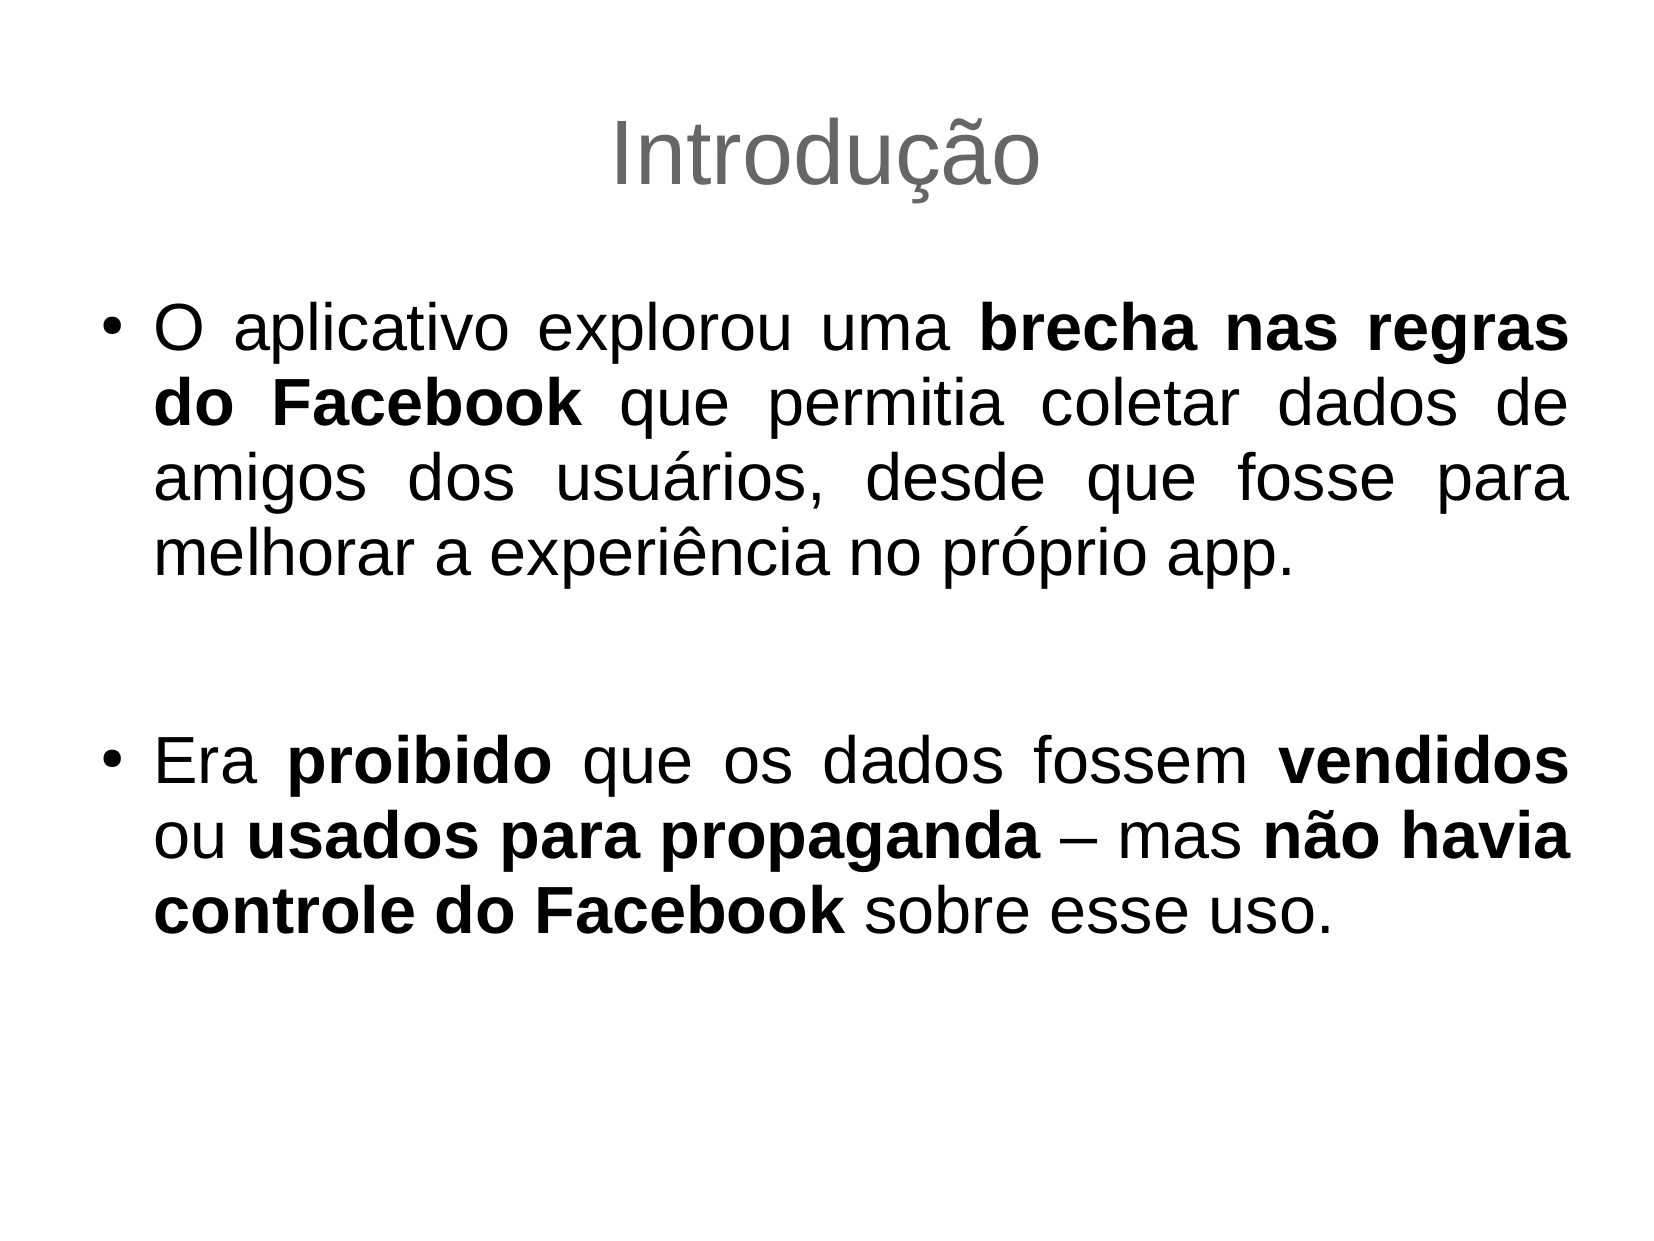

# Introdução
O aplicativo explorou uma brecha nas regras do Facebook que permitia coletar dados de amigos dos usuários, desde que fosse para melhorar a experiência no próprio app.
Era proibido que os dados fossem vendidos ou usados para propaganda – mas não havia controle do Facebook sobre esse uso.